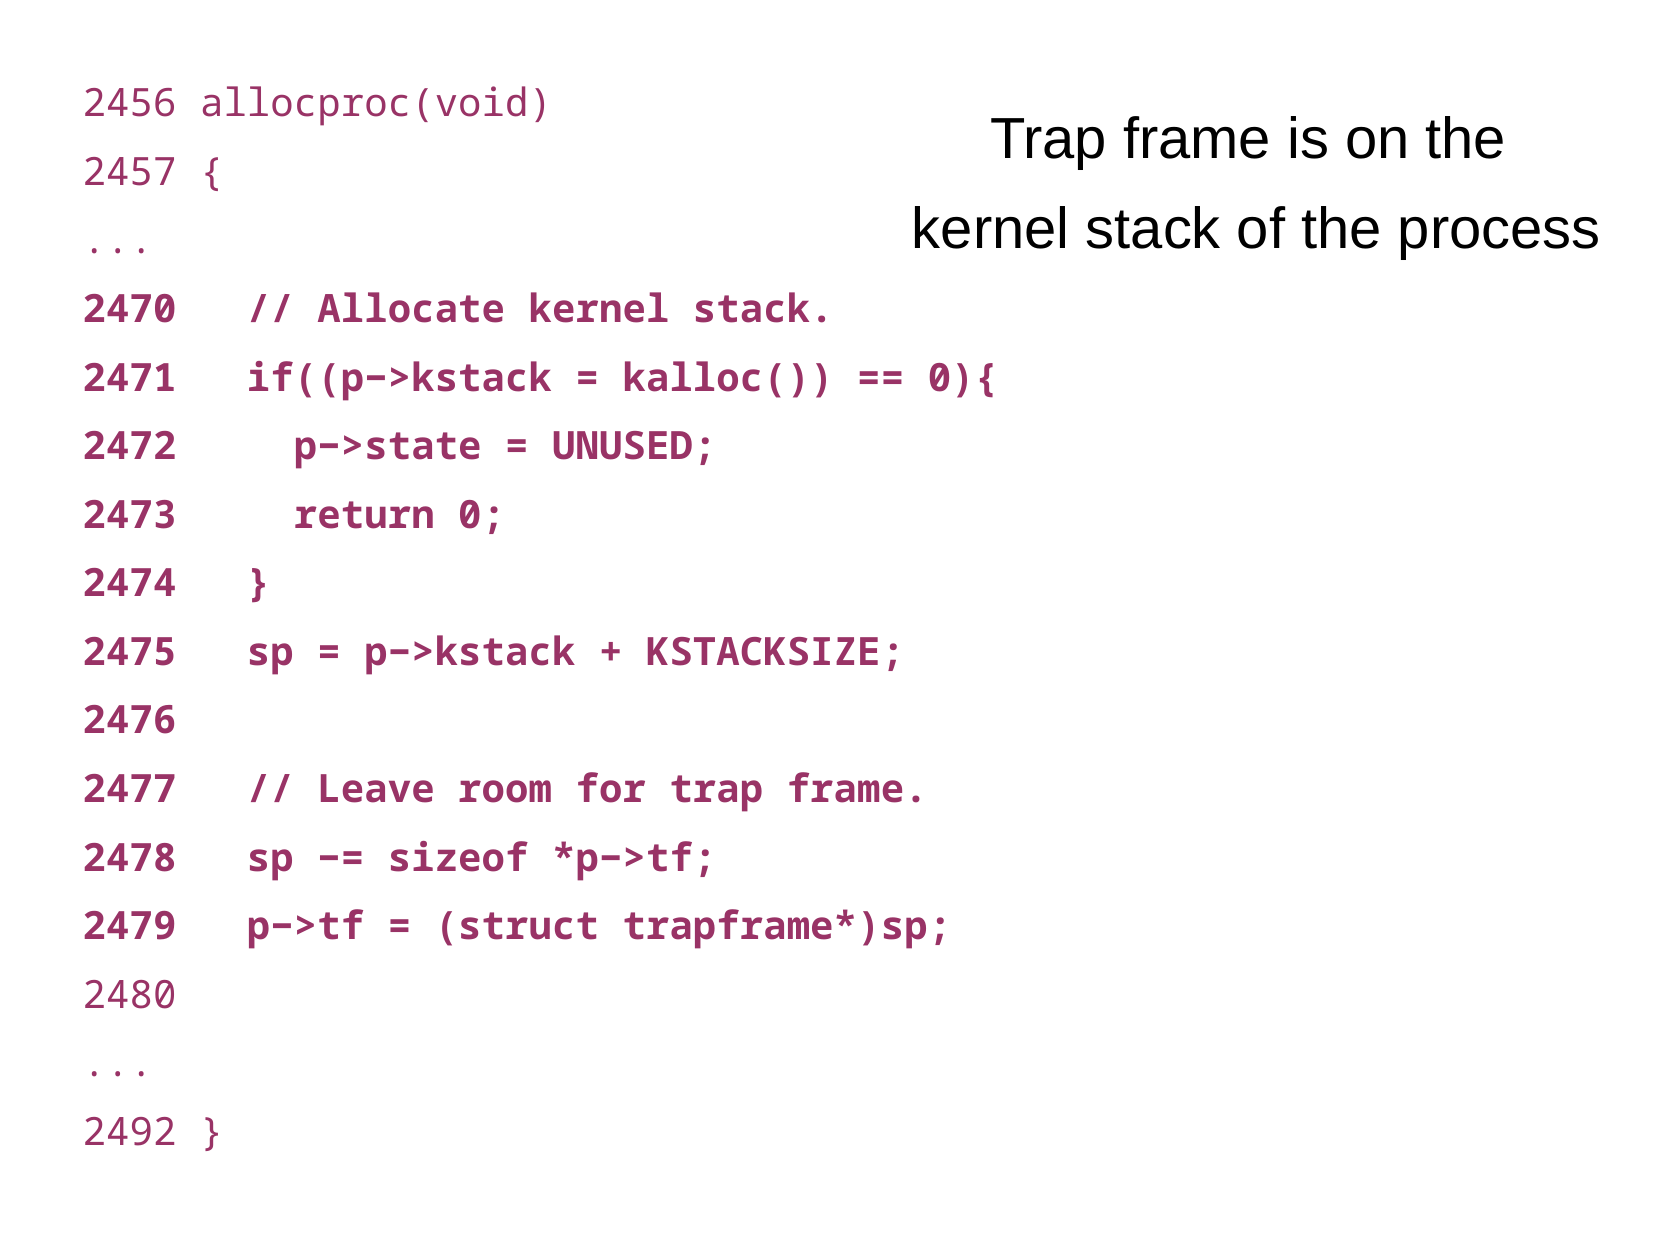

# 2456 allocproc(void)
2457 {
...
2470 // Allocate kernel stack.
2471 if((p−>kstack = kalloc()) == 0){
2472 p−>state = UNUSED;
2473 return 0;
2474 }
2475 sp = p−>kstack + KSTACKSIZE;
2476
2477 // Leave room for trap frame.
2478 sp −= sizeof *p−>tf;
2479 p−>tf = (struct trapframe*)sp;
2480
...
2492 }
Trap frame is on the
kernel stack of the process